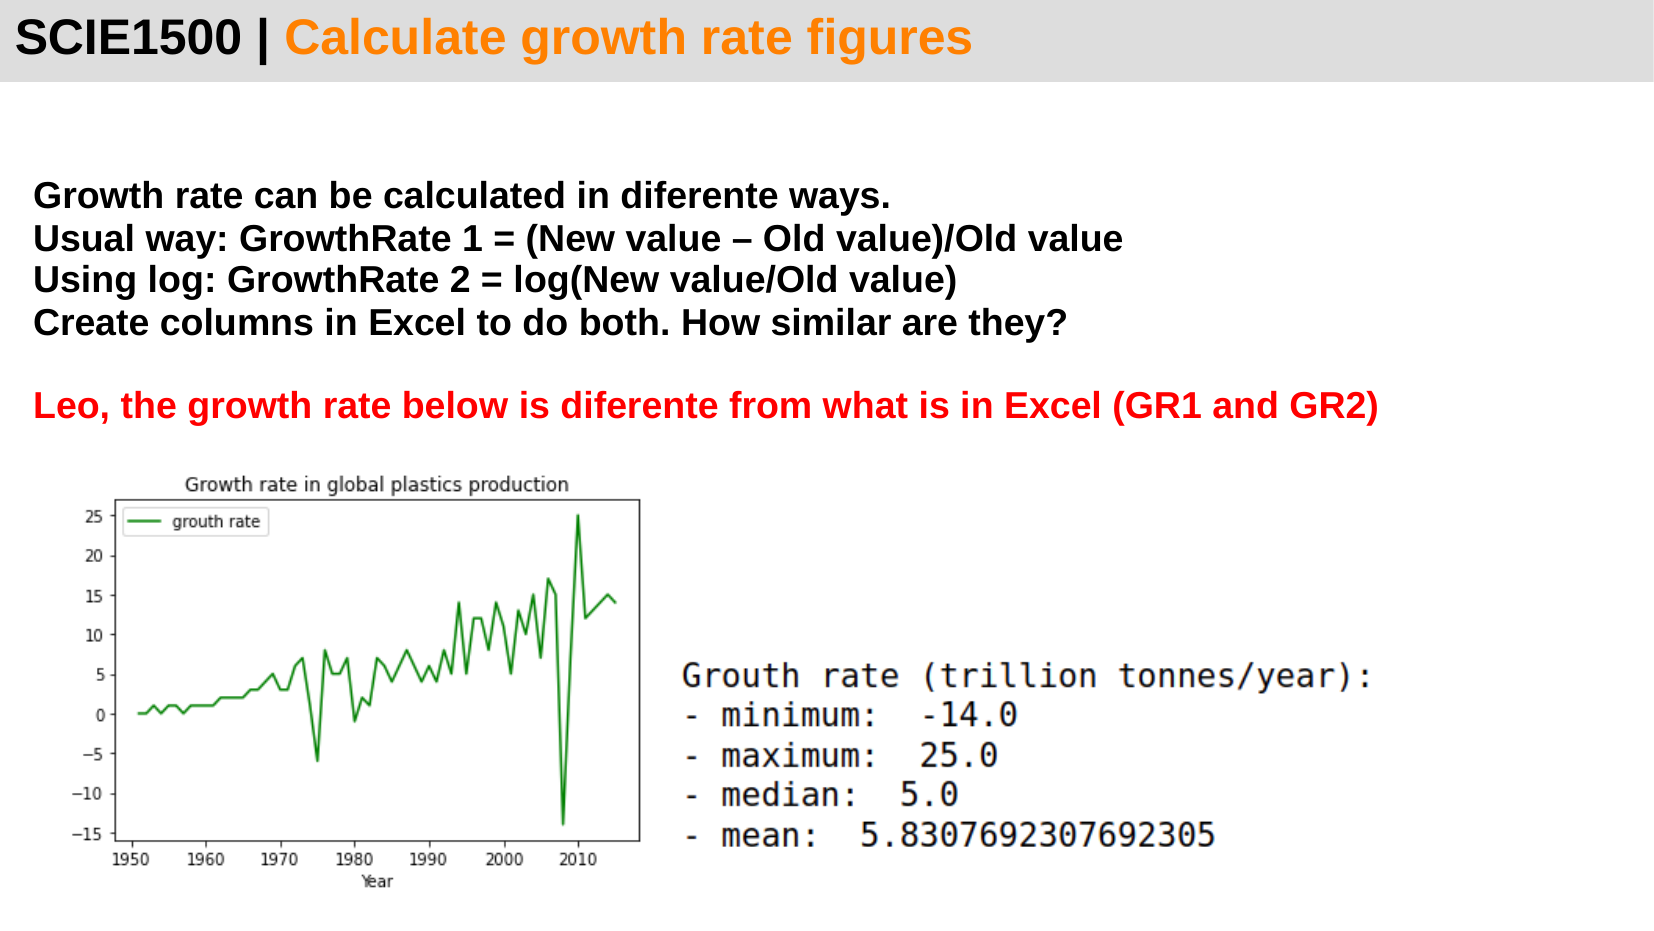

SCIE1500 | Calculate growth rate figures
Growth rate can be calculated in diferente ways.
Usual way: GrowthRate 1 = (New value – Old value)/Old value
Using log: GrowthRate 2 = log(New value/Old value)
Create columns in Excel to do both. How similar are they?
Leo, the growth rate below is diferente from what is in Excel (GR1 and GR2)